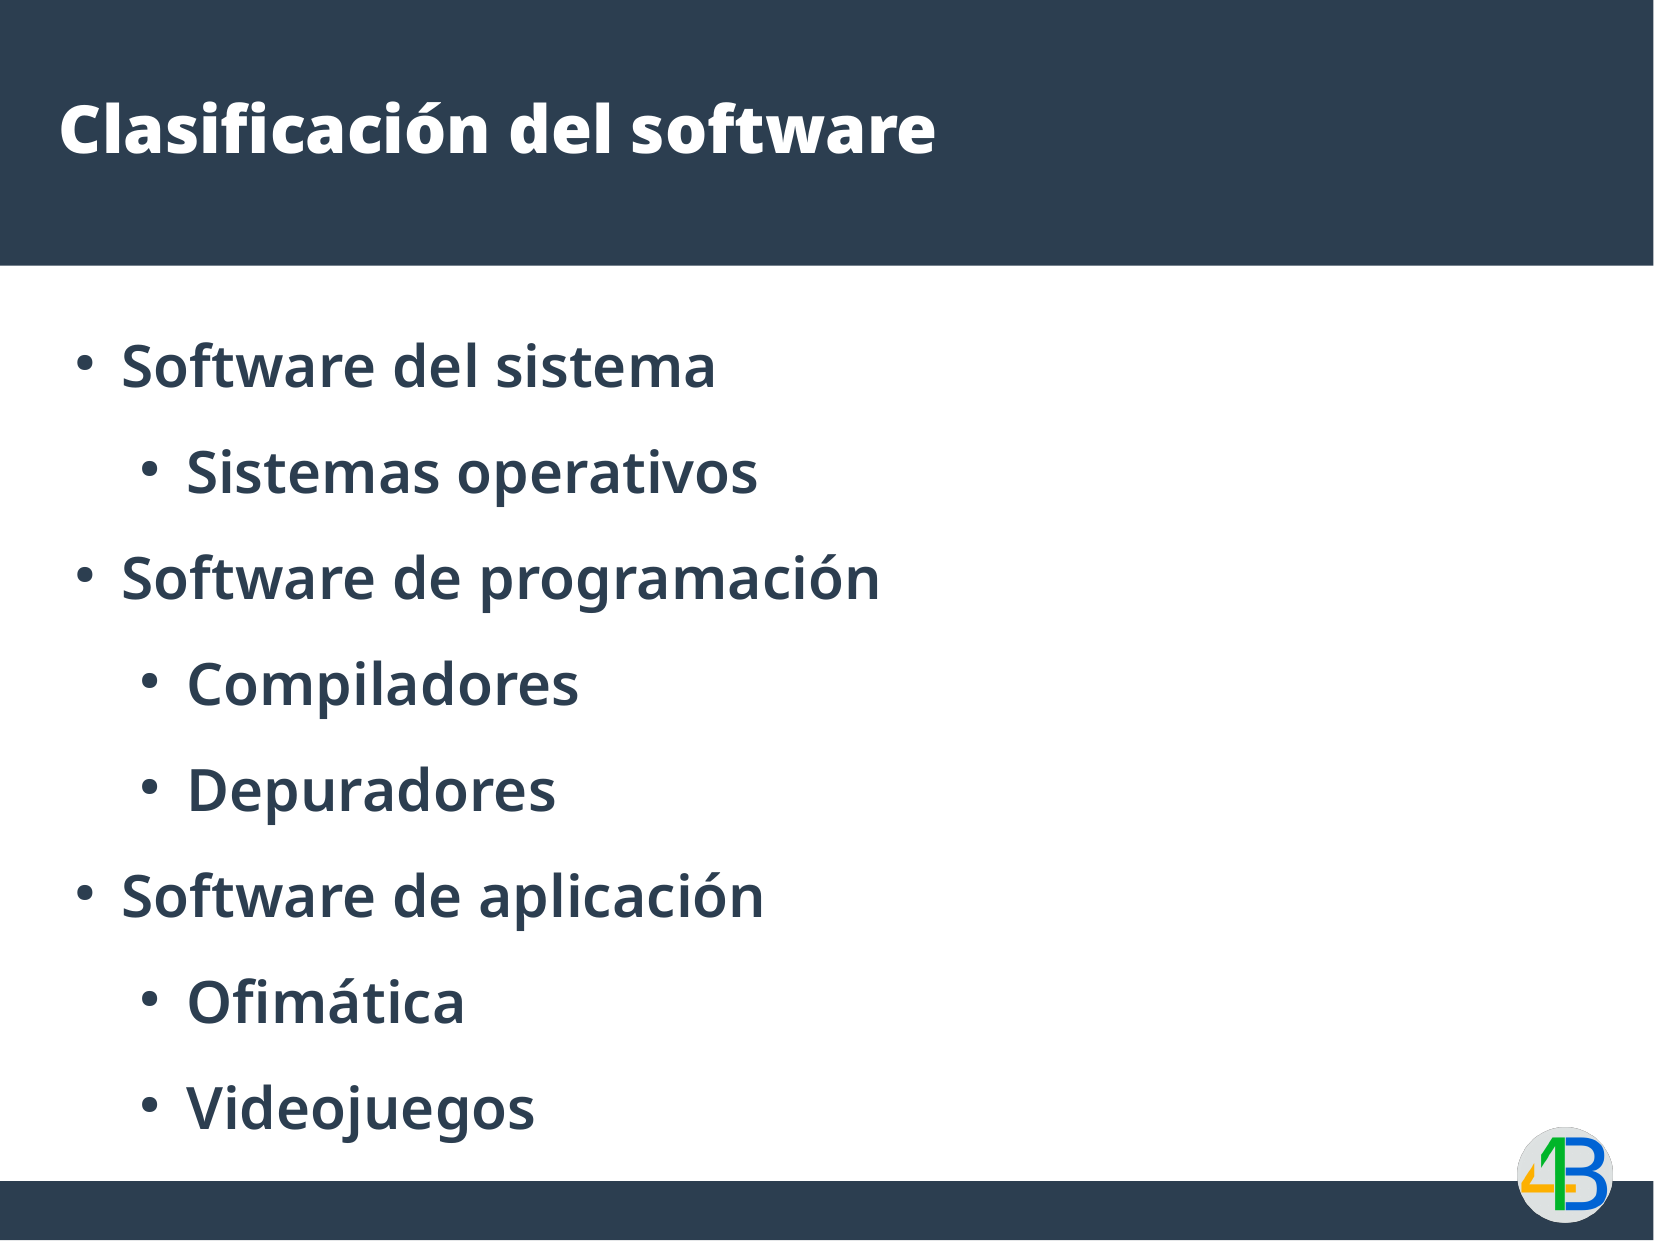

# Clasificación del software
Software del sistema
Sistemas operativos
Software de programación
Compiladores
Depuradores
Software de aplicación
Ofimática
Videojuegos